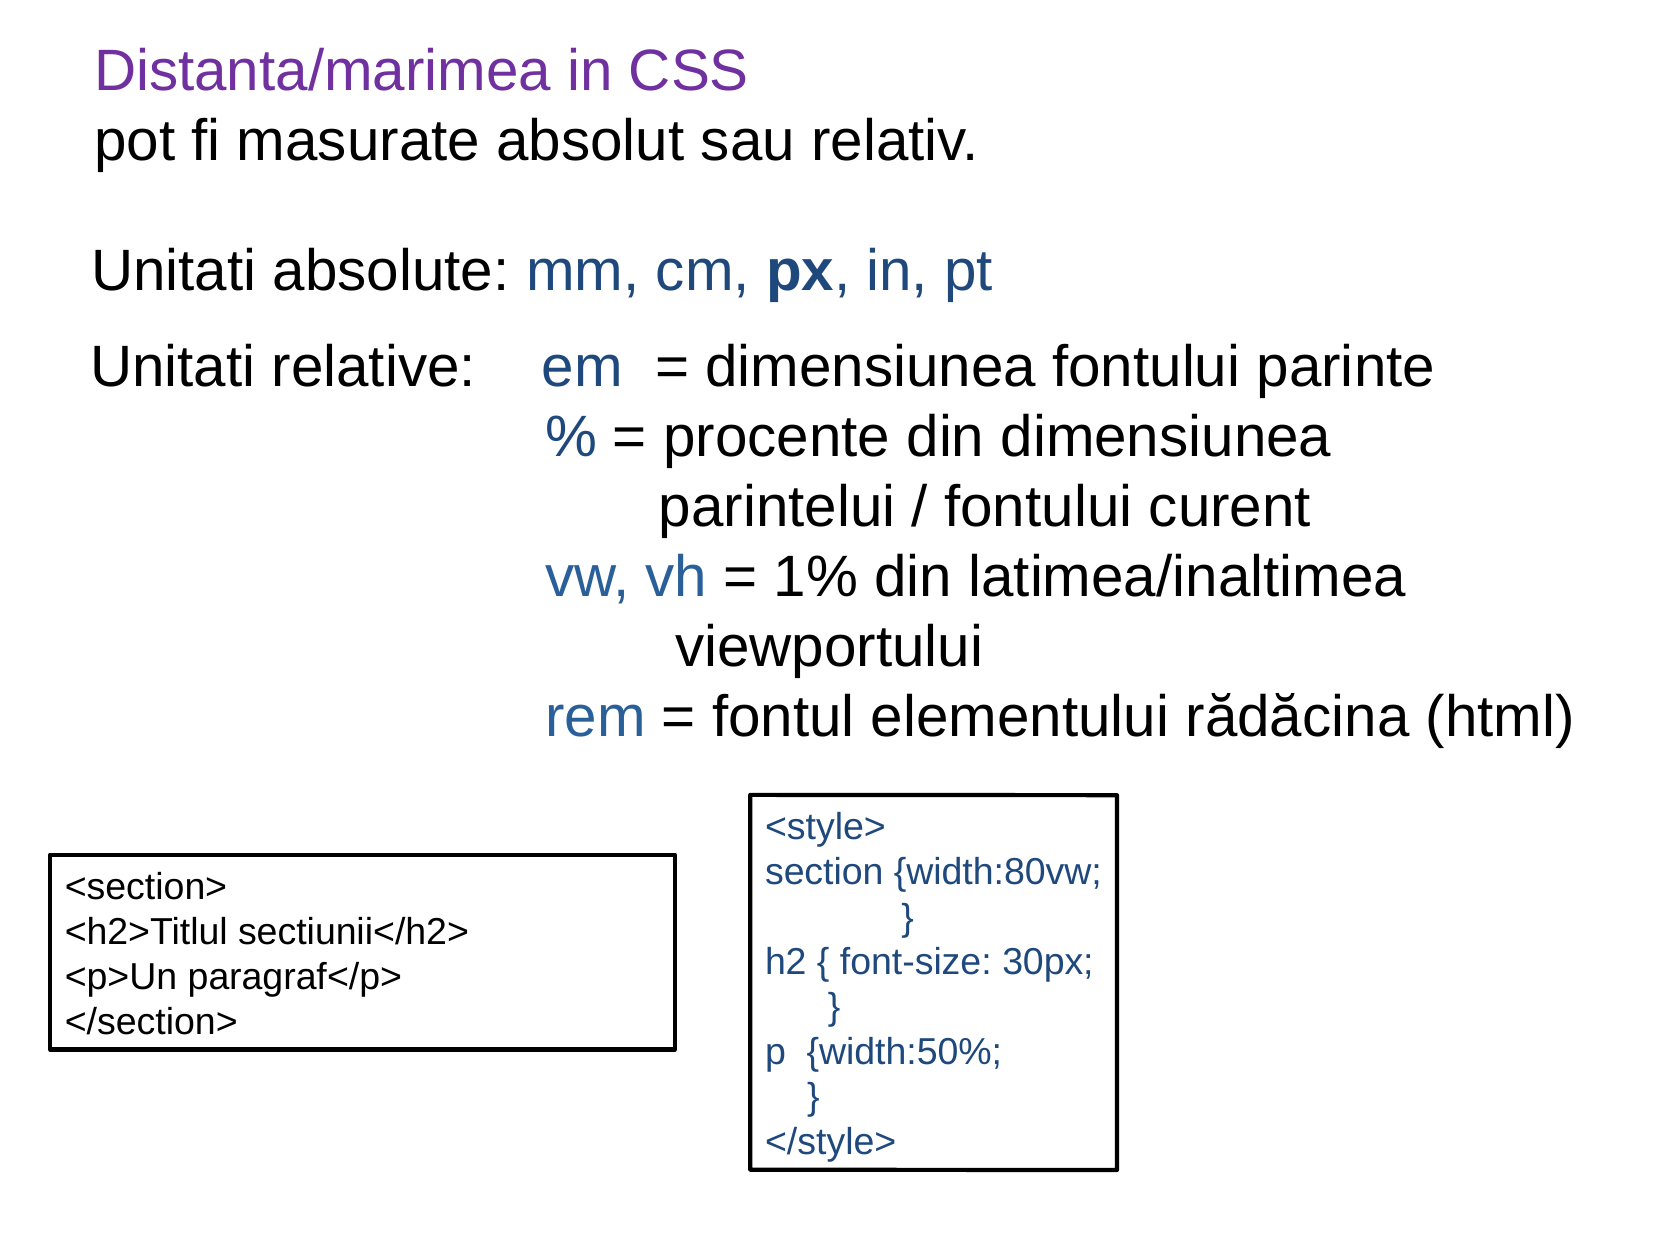

Distanta/marimea in CSS
pot fi masurate absolut sau relativ.
Unitati absolute: mm, cm, px, in, pt
Unitati relative: em = dimensiunea fontului parinte
 % = procente din dimensiunea
 parintelui / fontului curent
 vw, vh = 1% din latimea/inaltimea
 viewportului
 rem = fontul elementului rădăcina (html)
<style>
section {width:80vw;
 }
h2 { font-size: 30px;
 }
p {width:50%;
 }
</style>
<section>
<h2>Titlul sectiunii</h2>
<p>Un paragraf</p>
</section>